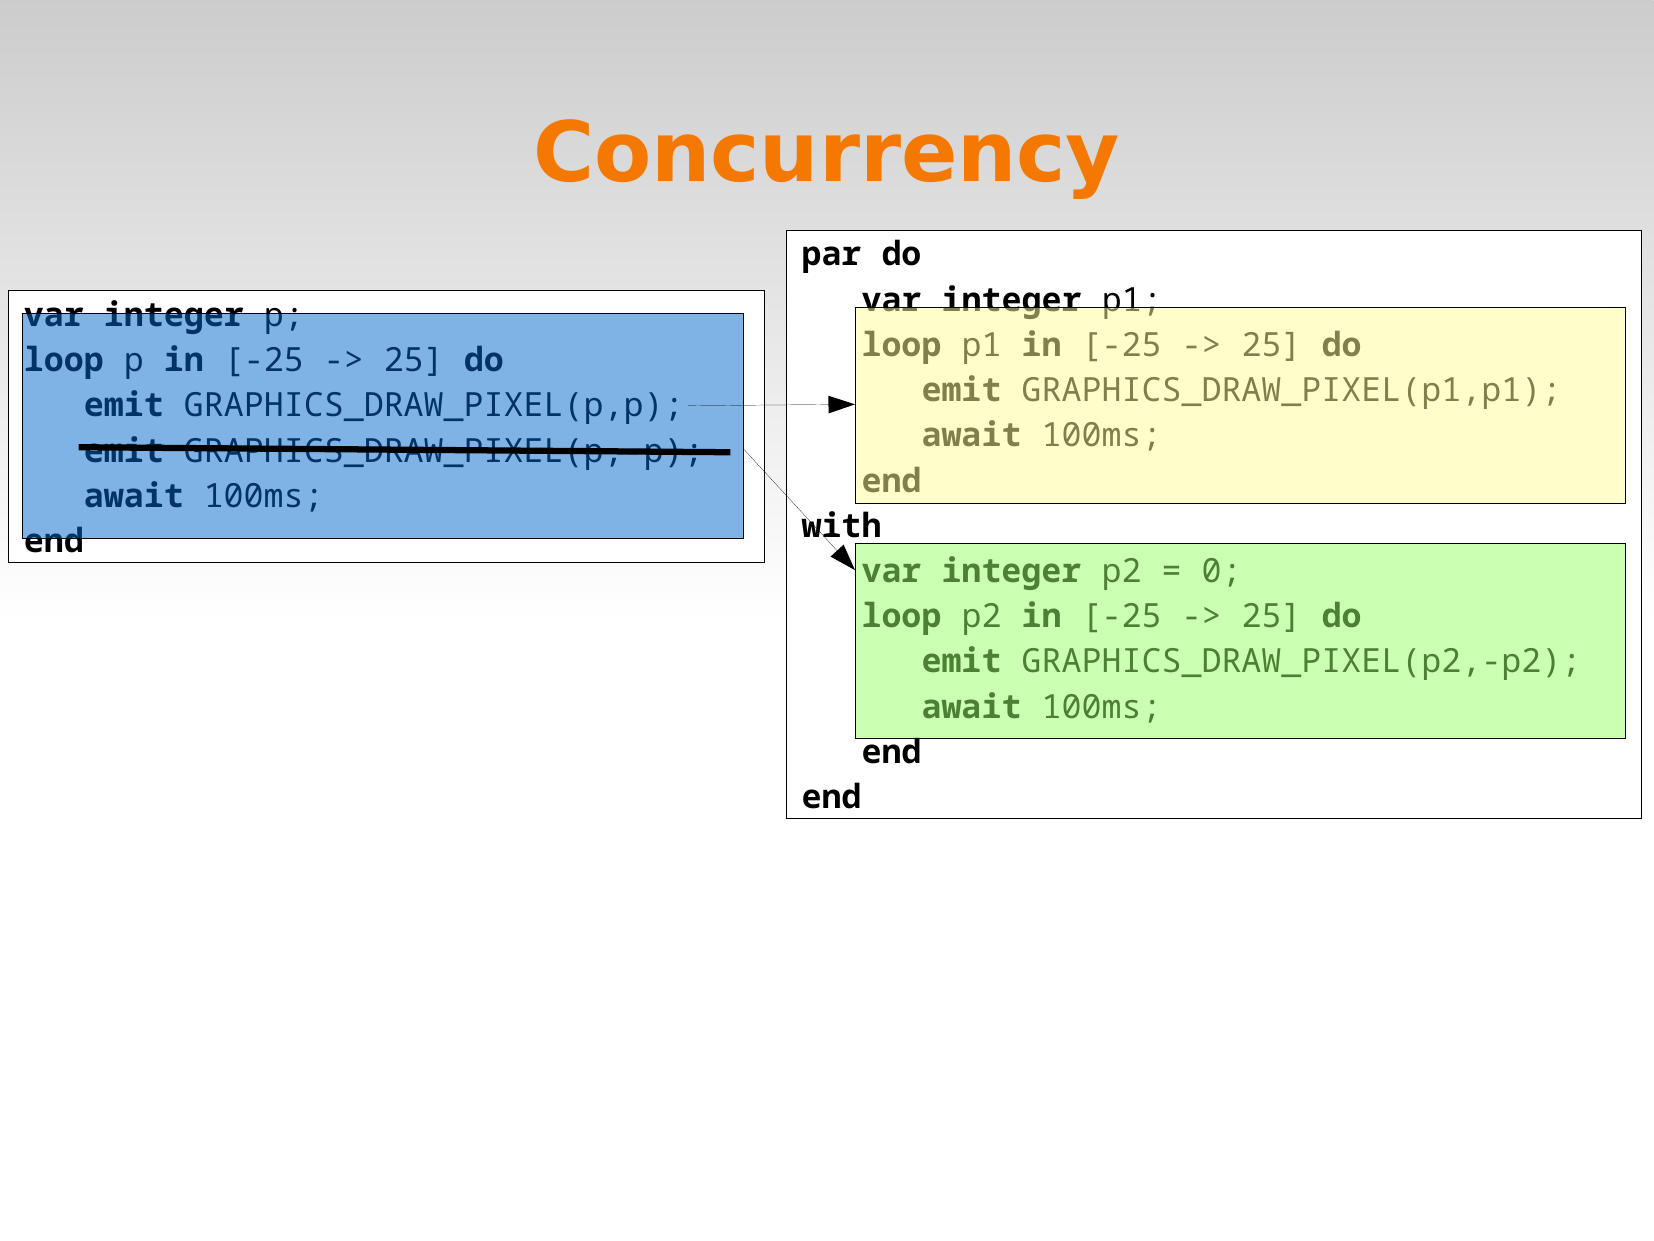

# Concurrency
par do
 var integer p1;
 loop p1 in [-25 -> 25] do
 emit GRAPHICS_DRAW_PIXEL(p1,p1);
 await 100ms;
 end
with
 var integer p2 = 0;
 loop p2 in [-25 -> 25] do
 emit GRAPHICS_DRAW_PIXEL(p2,-p2);
 await 100ms;
 end
end
var integer p;
loop p in [-25 -> 25] do
 emit GRAPHICS_DRAW_PIXEL(p,p);
 emit GRAPHICS_DRAW_PIXEL(p,-p);
 await 100ms;
end